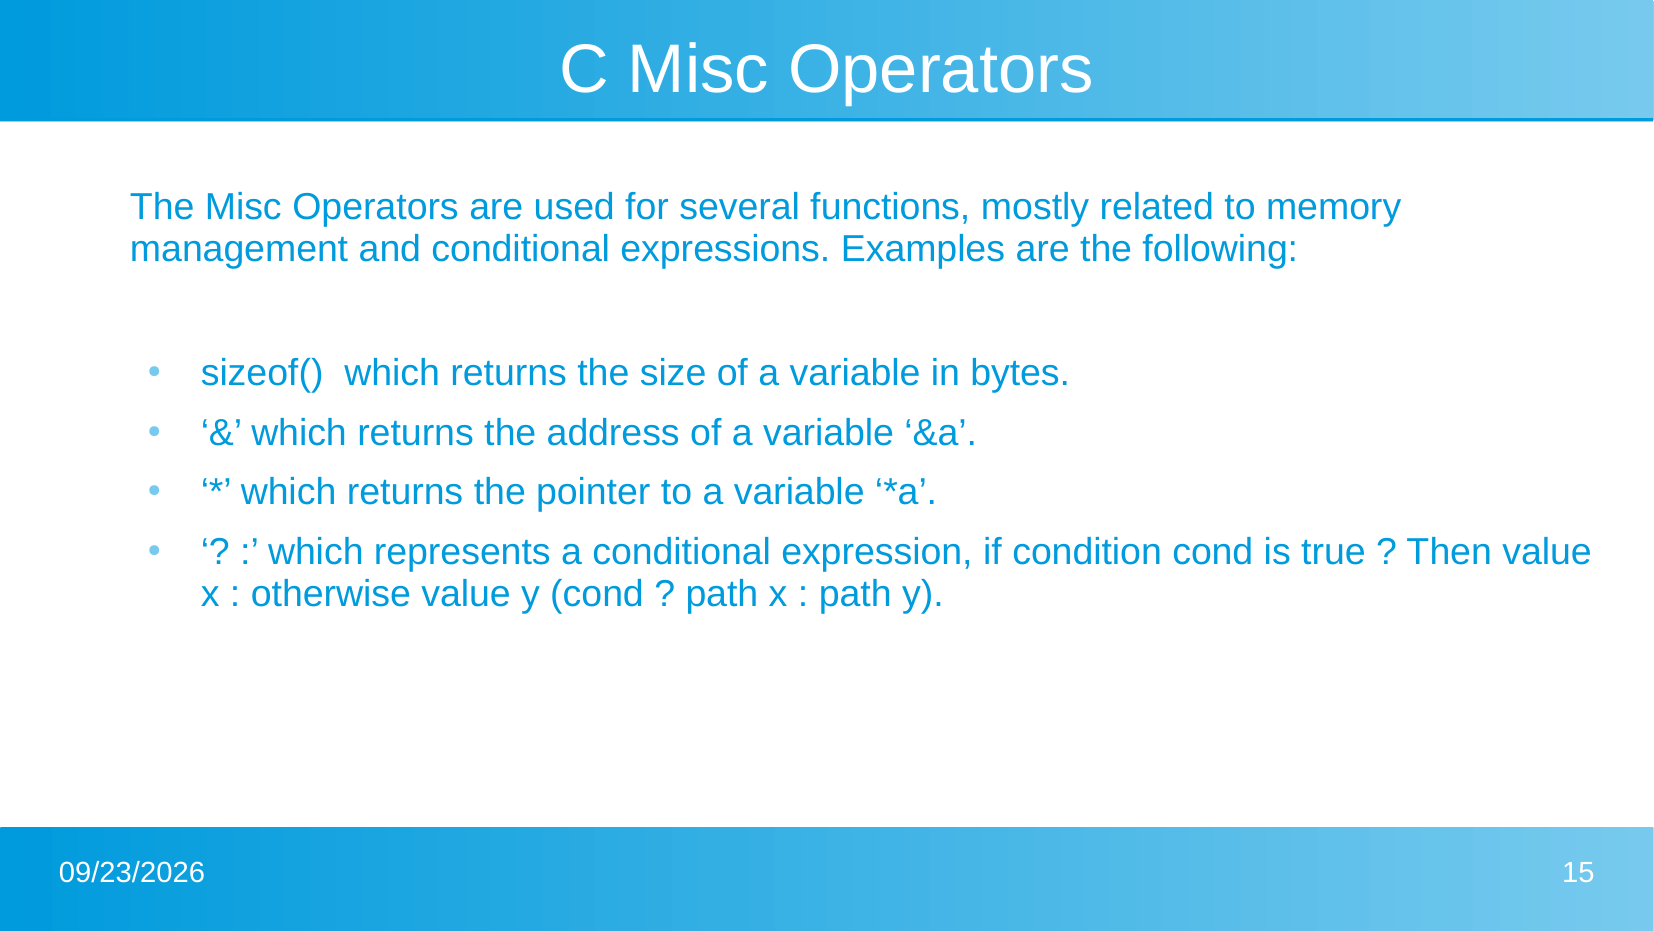

C Misc Operators
# The Misc Operators are used for several functions, mostly related to memory management and conditional expressions. Examples are the following:
sizeof() which returns the size of a variable in bytes.
‘&’ which returns the address of a variable ‘&a’.
‘*’ which returns the pointer to a variable ‘*a’.
‘? :’ which represents a conditional expression, if condition cond is true ? Then value x : otherwise value y (cond ? path x : path y).
15